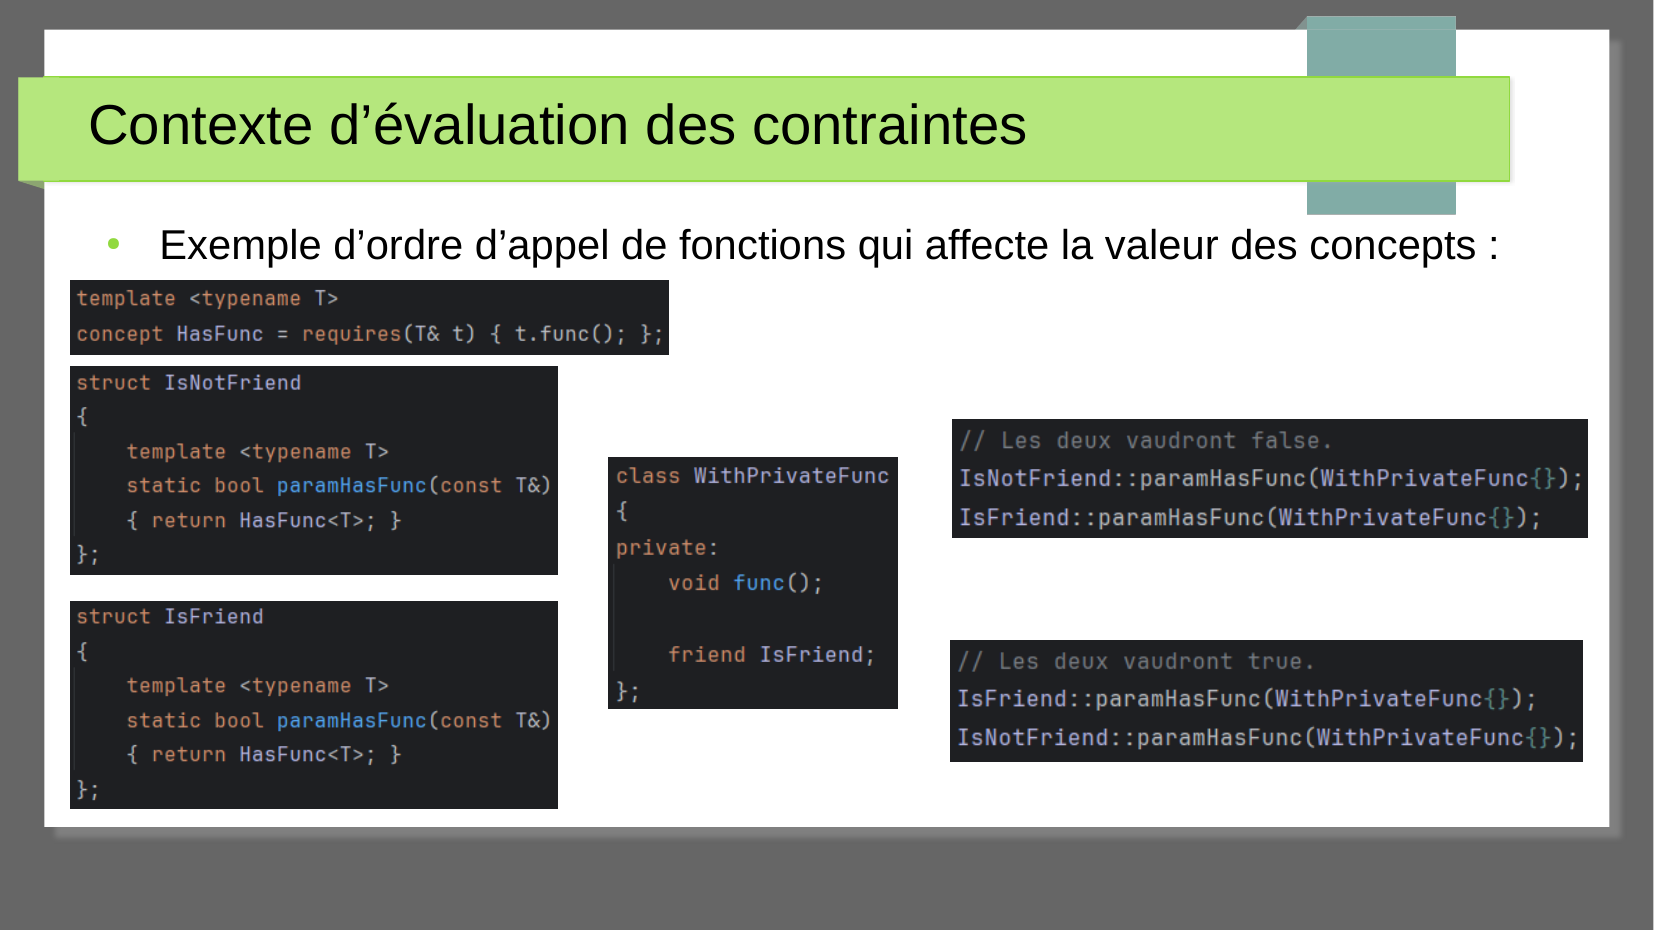

# Contexte d’évaluation des contraintes
Exemple d’ordre d’appel de fonctions qui affecte la valeur des concepts :